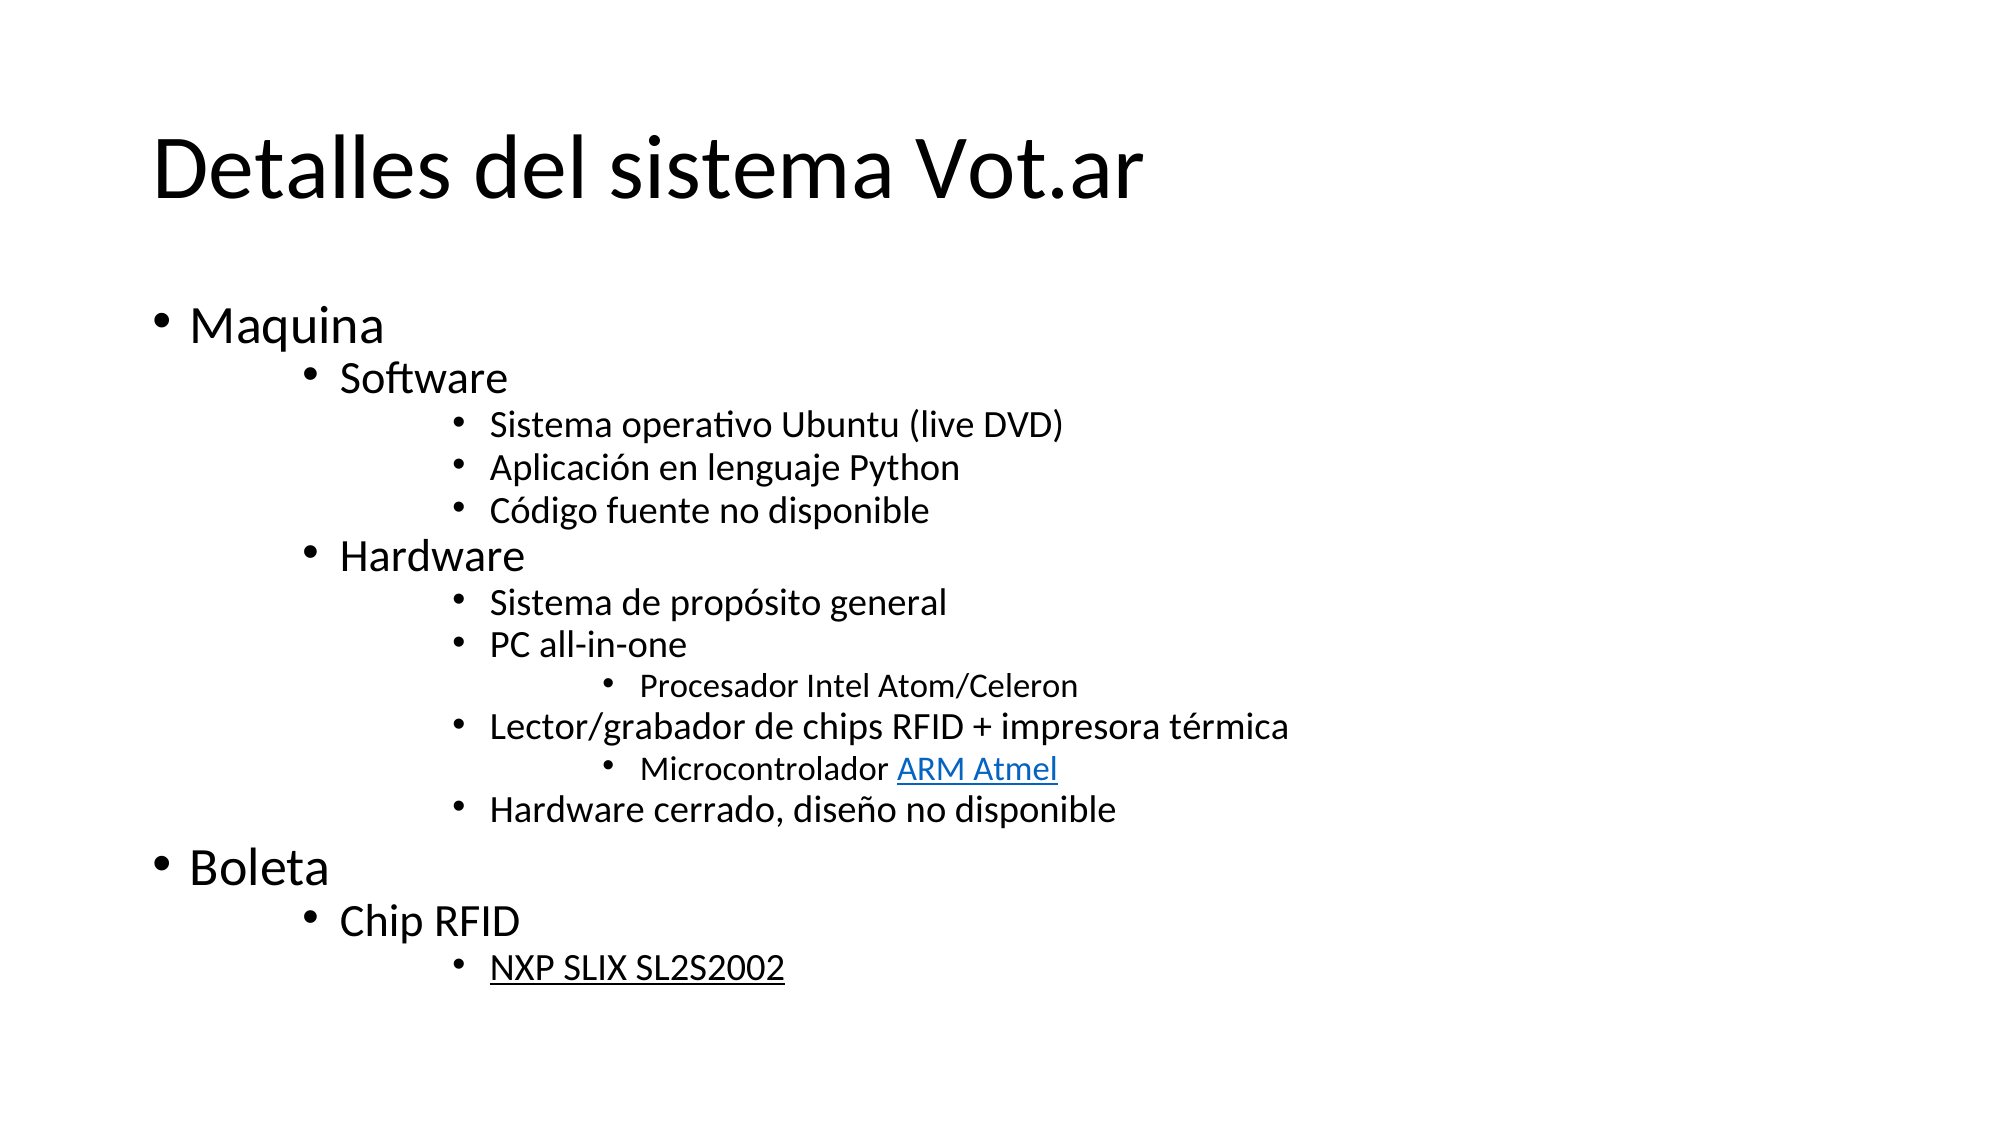

# Detalles del sistema Vot.ar
Maquina
Software
Sistema operativo Ubuntu (live DVD)
Aplicación en lenguaje Python
Código fuente no disponible
Hardware
Sistema de propósito general
PC all-in-one
Procesador Intel Atom/Celeron
Lector/grabador de chips RFID + impresora térmica
Microcontrolador ARM Atmel
Hardware cerrado, diseño no disponible
Boleta
Chip RFID
NXP SLIX SL2S2002